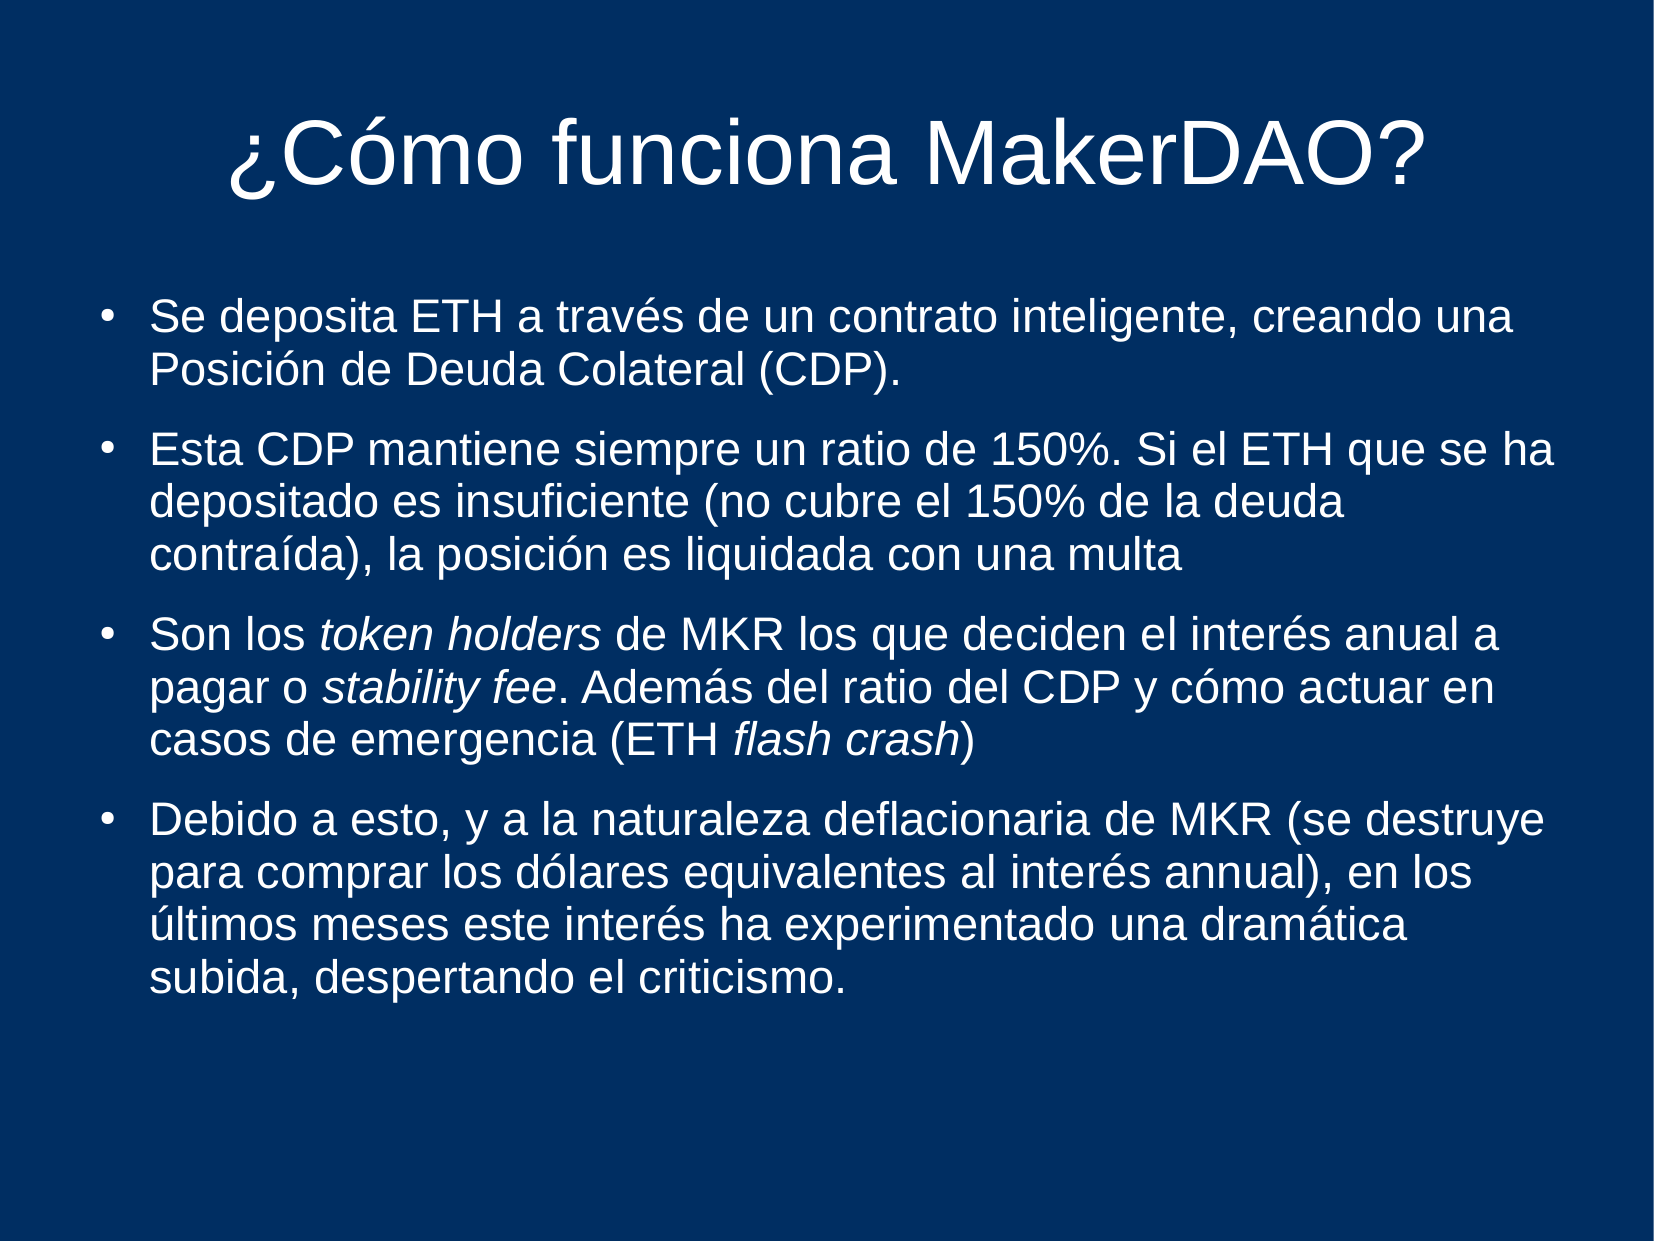

# ¿Cómo funciona MakerDAO?
Se deposita ETH a través de un contrato inteligente, creando una Posición de Deuda Colateral (CDP).
Esta CDP mantiene siempre un ratio de 150%. Si el ETH que se ha depositado es insuficiente (no cubre el 150% de la deuda contraída), la posición es liquidada con una multa
Son los token holders de MKR los que deciden el interés anual a pagar o stability fee. Además del ratio del CDP y cómo actuar en casos de emergencia (ETH flash crash)
Debido a esto, y a la naturaleza deflacionaria de MKR (se destruye para comprar los dólares equivalentes al interés annual), en los últimos meses este interés ha experimentado una dramática subida, despertando el criticismo.